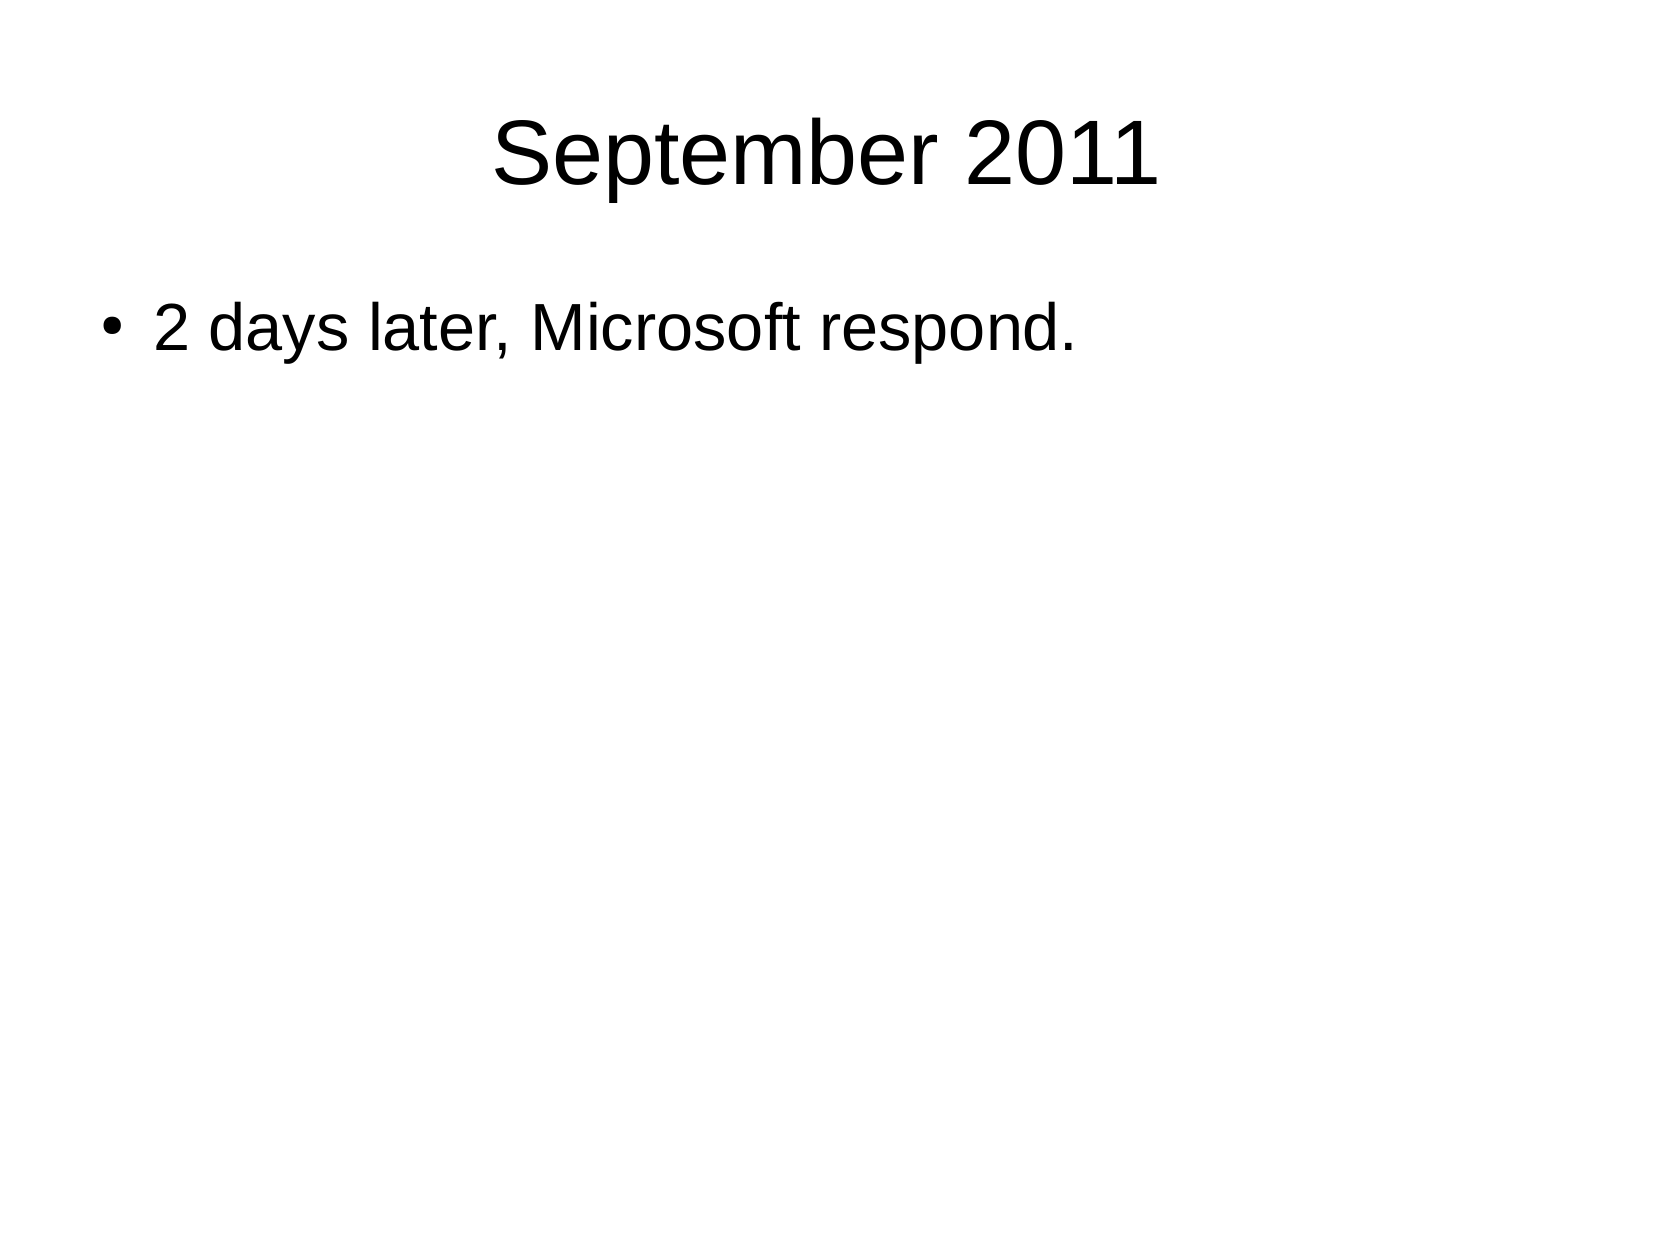

# September 2011
2 days later, Microsoft respond.